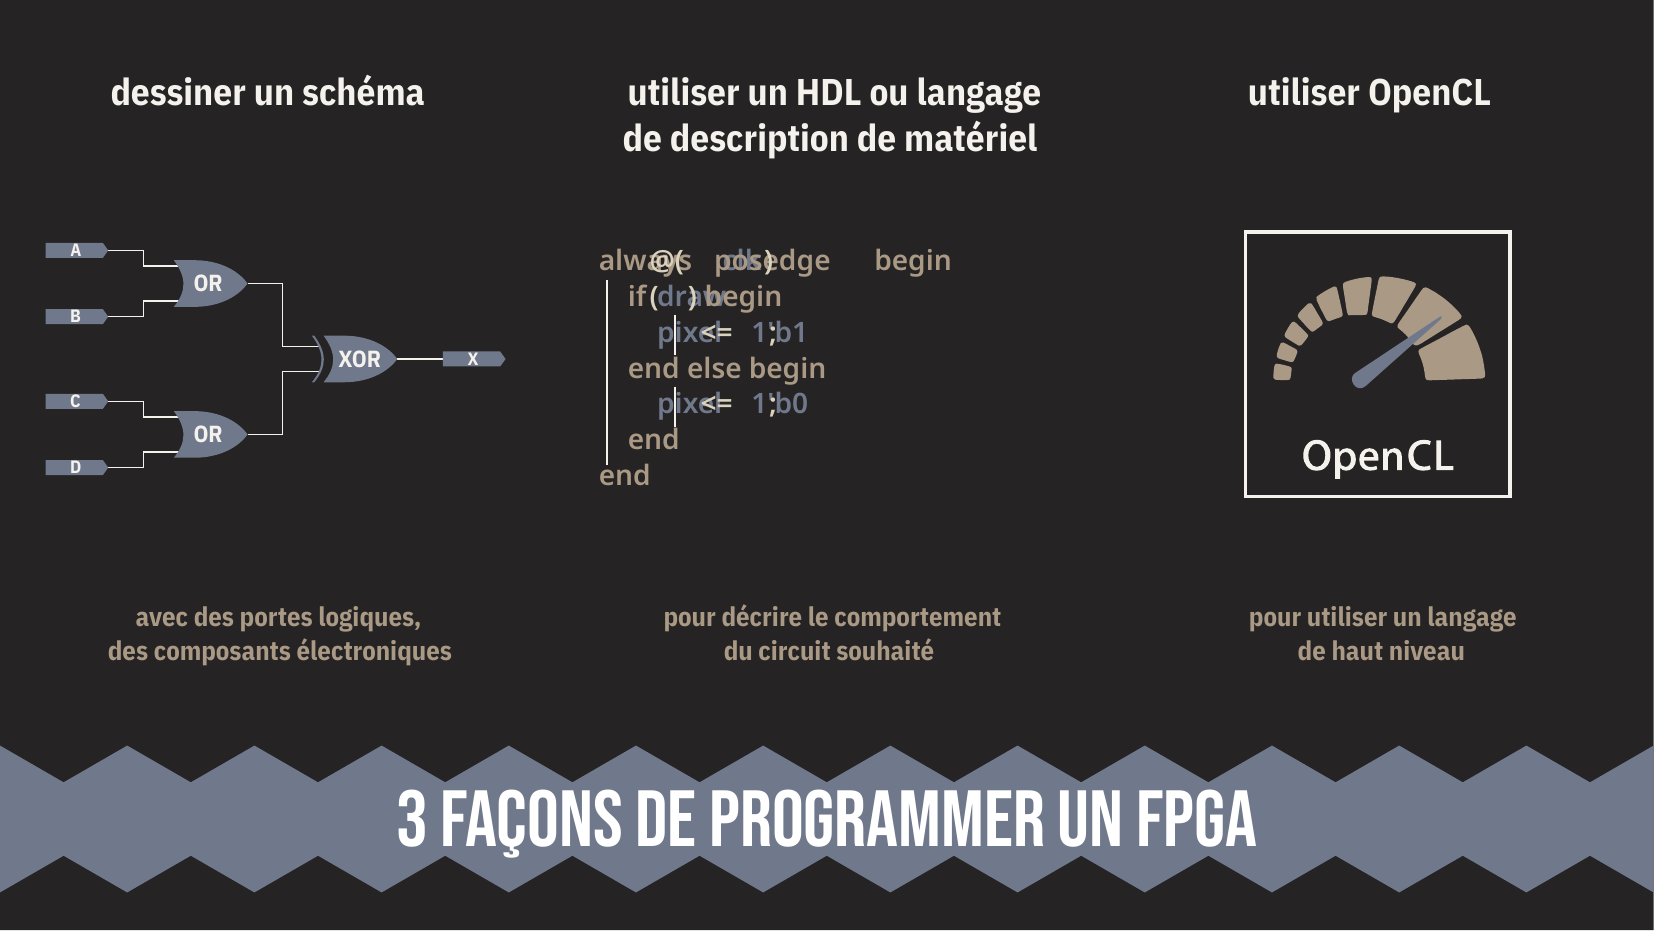

# 3 façons de programmer un FPGA